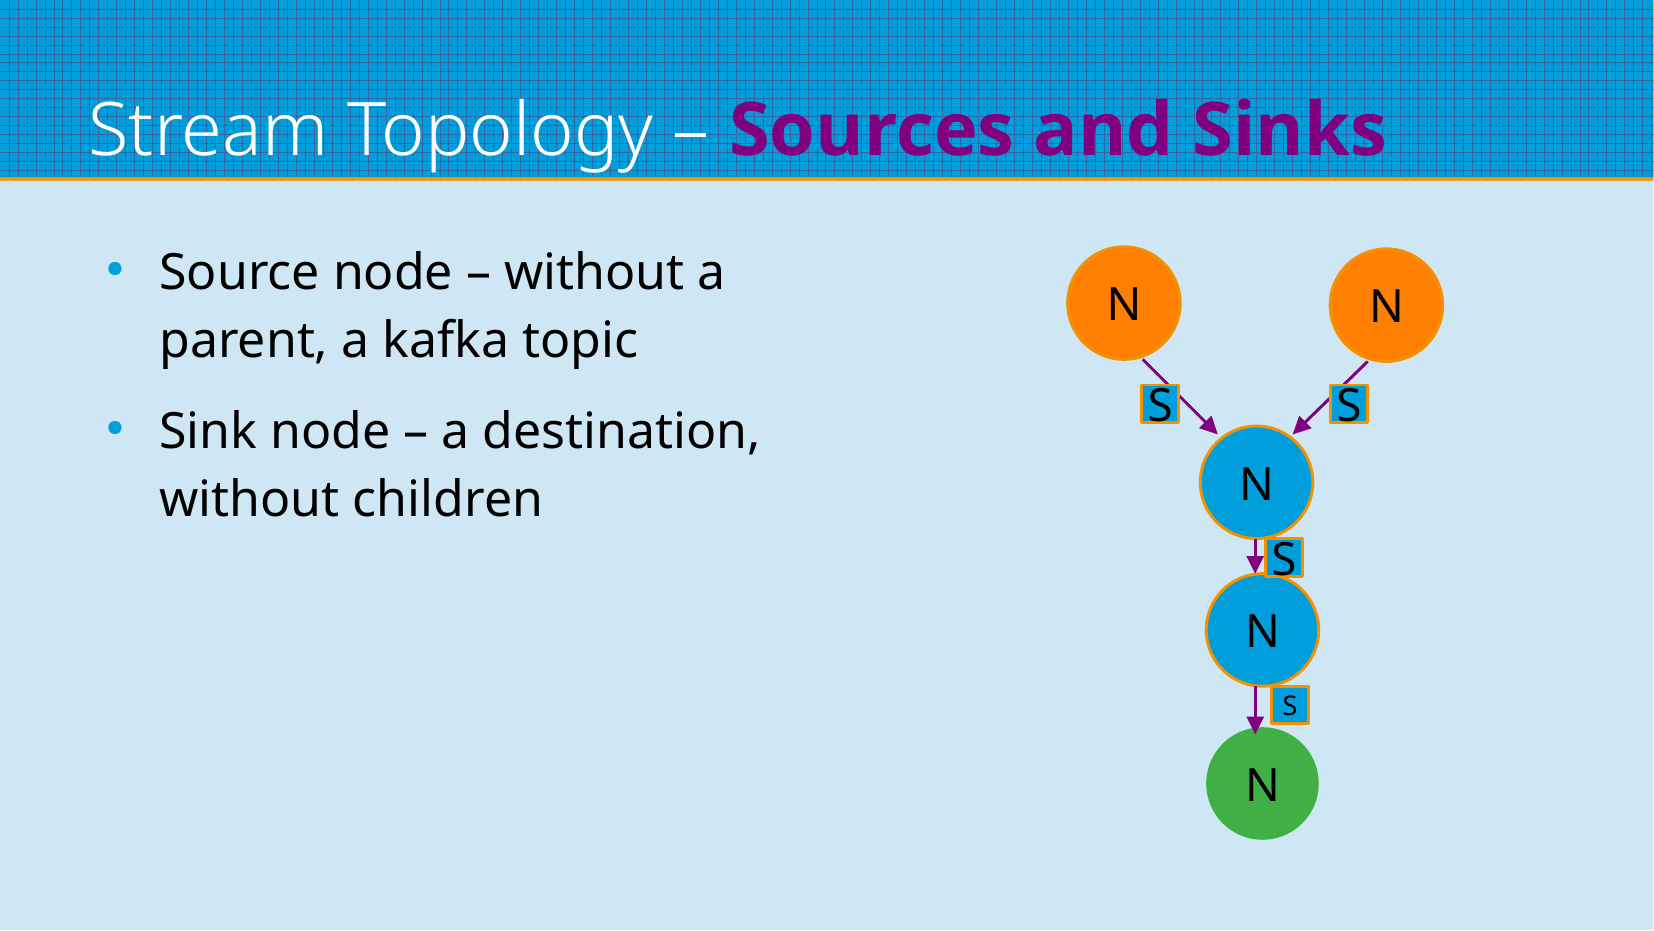

Stream Topology – Sources and Sinks
# Source node – without a parent, a kafka topic
Sink node – a destination, without children
N
N
S
S
N
S
N
S
N